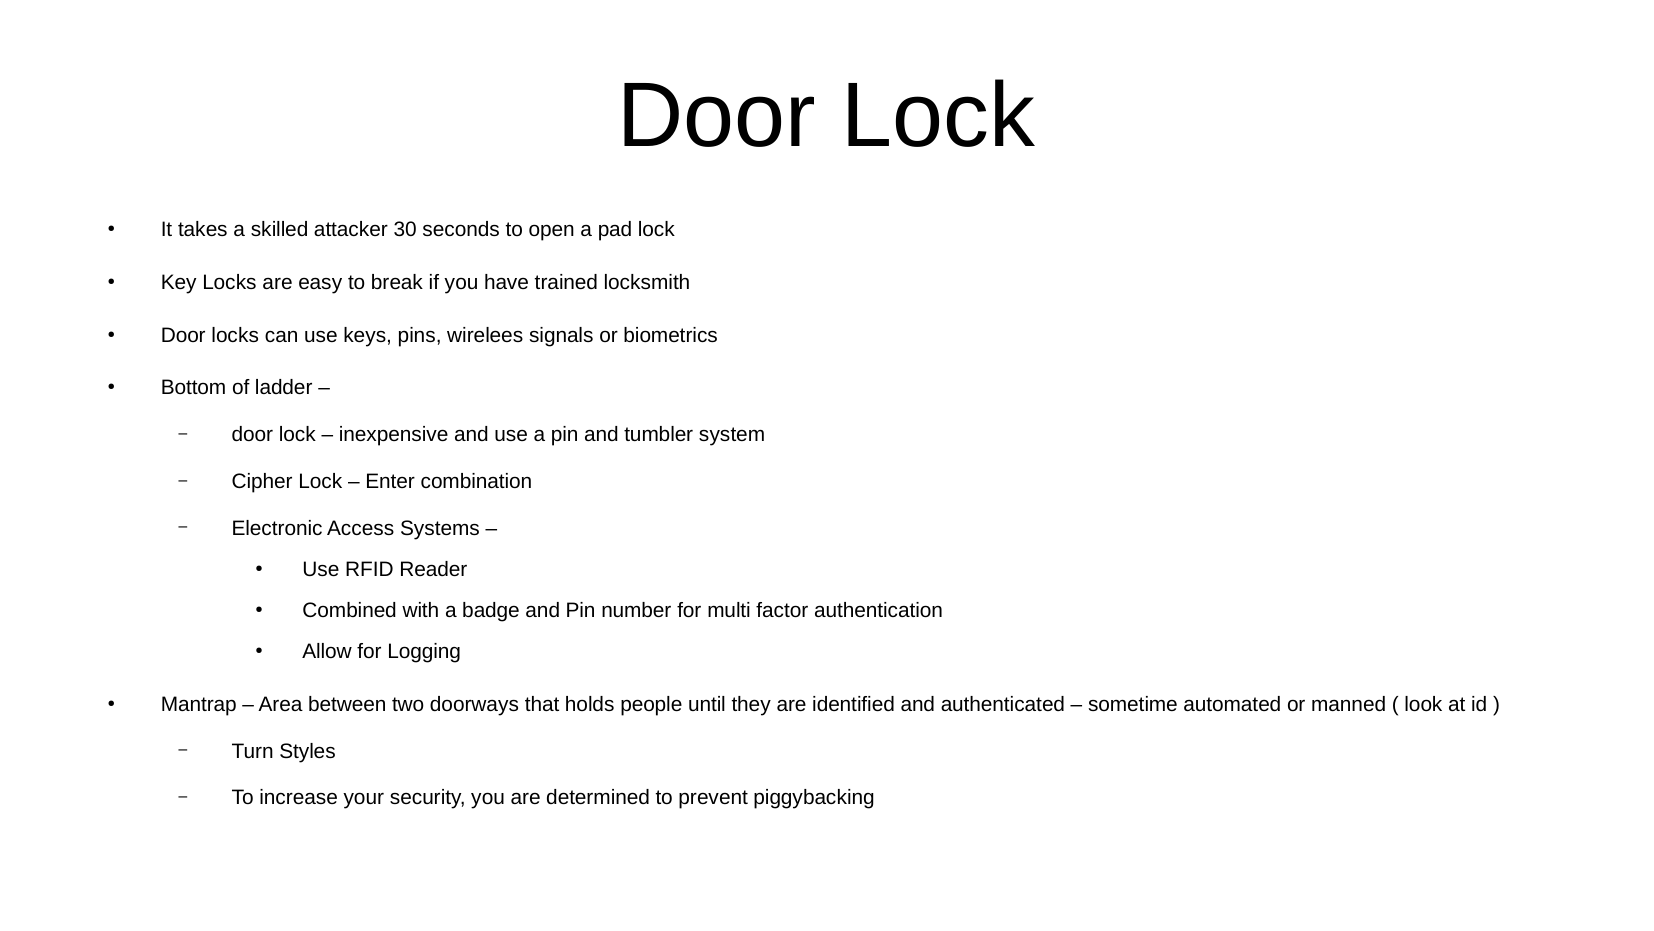

# Door Lock
It takes a skilled attacker 30 seconds to open a pad lock
Key Locks are easy to break if you have trained locksmith
Door locks can use keys, pins, wirelees signals or biometrics
Bottom of ladder –
door lock – inexpensive and use a pin and tumbler system
Cipher Lock – Enter combination
Electronic Access Systems –
Use RFID Reader
Combined with a badge and Pin number for multi factor authentication
Allow for Logging
Mantrap – Area between two doorways that holds people until they are identified and authenticated – sometime automated or manned ( look at id )
Turn Styles
To increase your security, you are determined to prevent piggybacking